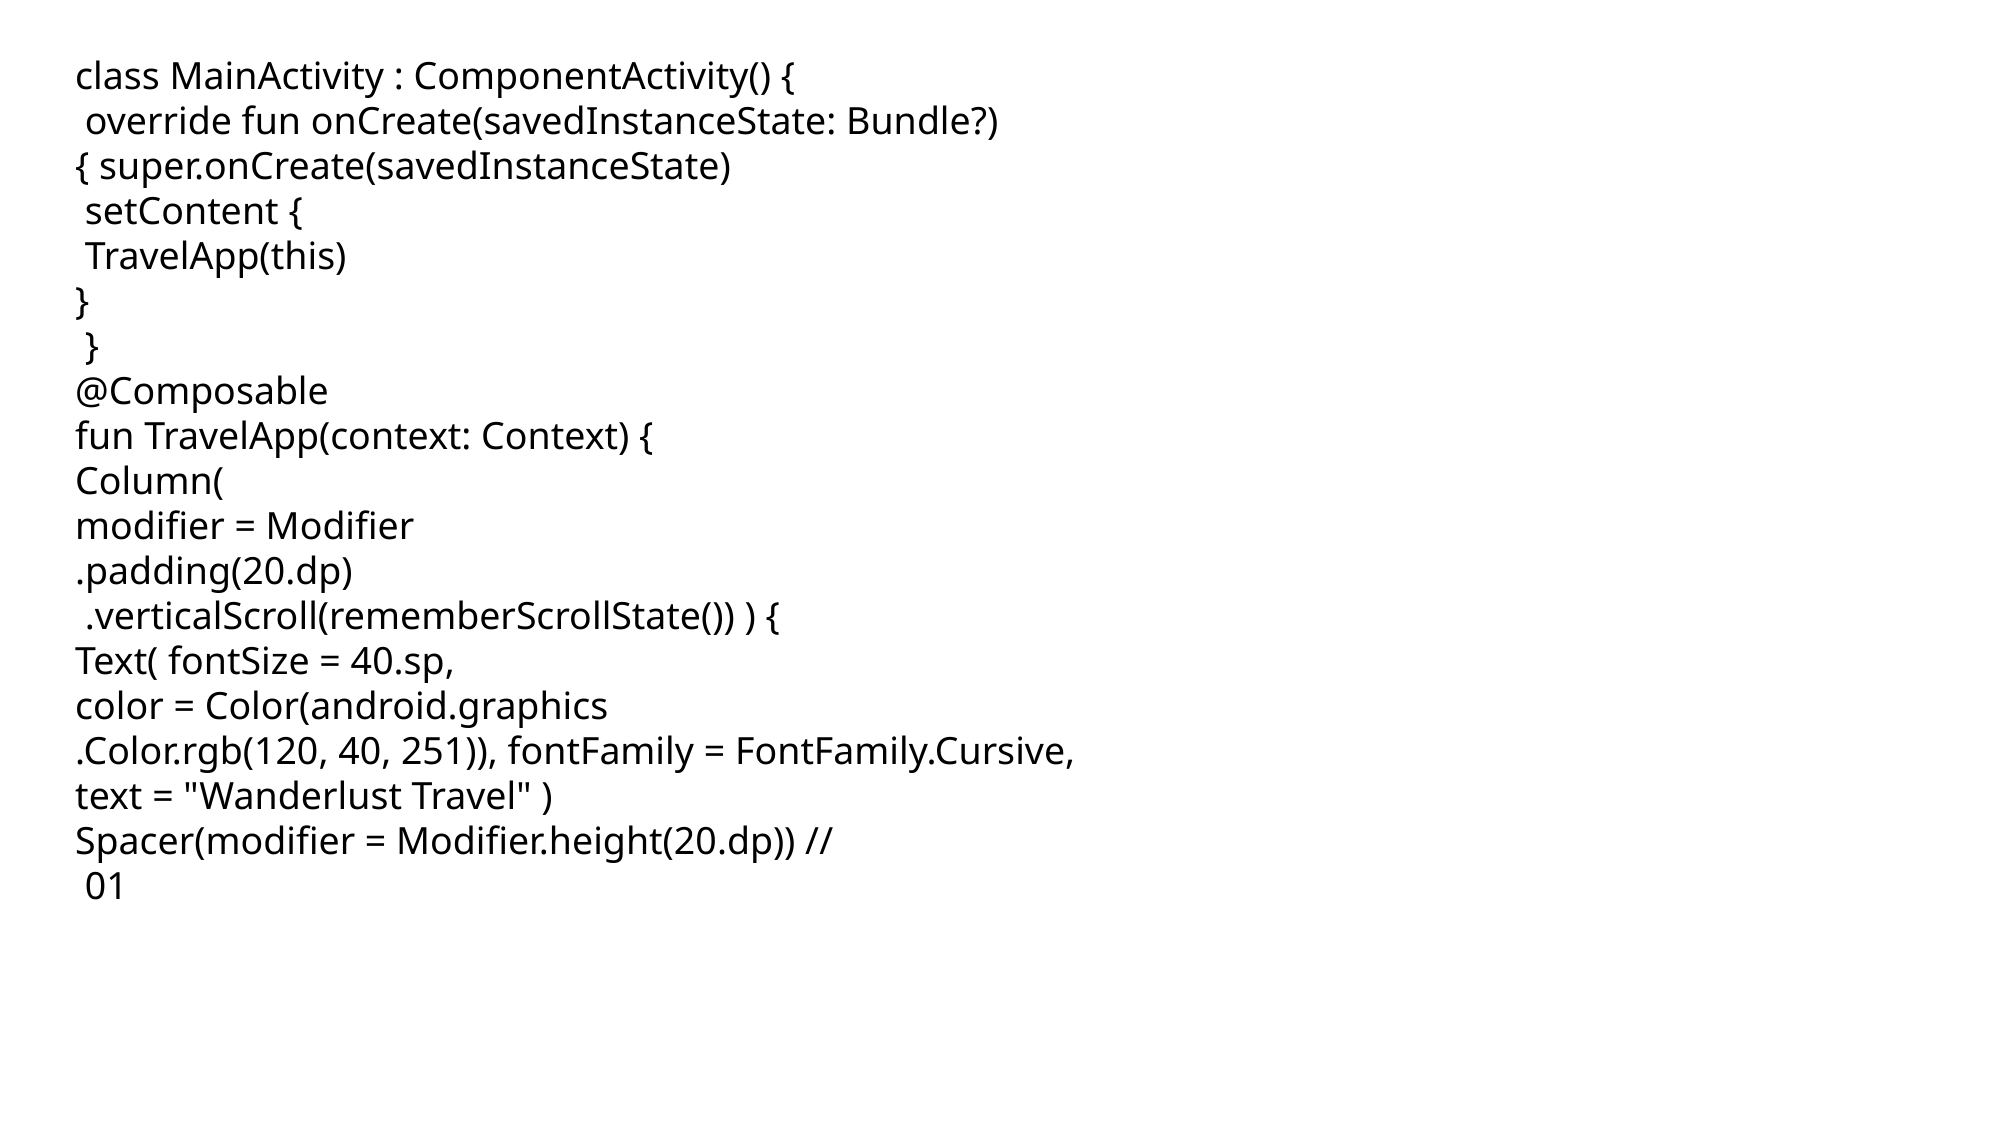

class MainActivity : ComponentActivity() {
 override fun onCreate(savedInstanceState: Bundle?) { super.onCreate(savedInstanceState)
 setContent {
 TravelApp(this)
}
 }
@Composable
fun TravelApp(context: Context) {
Column(
modifier = Modifier
.padding(20.dp)
 .verticalScroll(rememberScrollState()) ) {
Text( fontSize = 40.sp,
color = Color(android.graphics
.Color.rgb(120, 40, 251)), fontFamily = FontFamily.Cursive, text = "Wanderlust Travel" )
Spacer(modifier = Modifier.height(20.dp)) //
 01